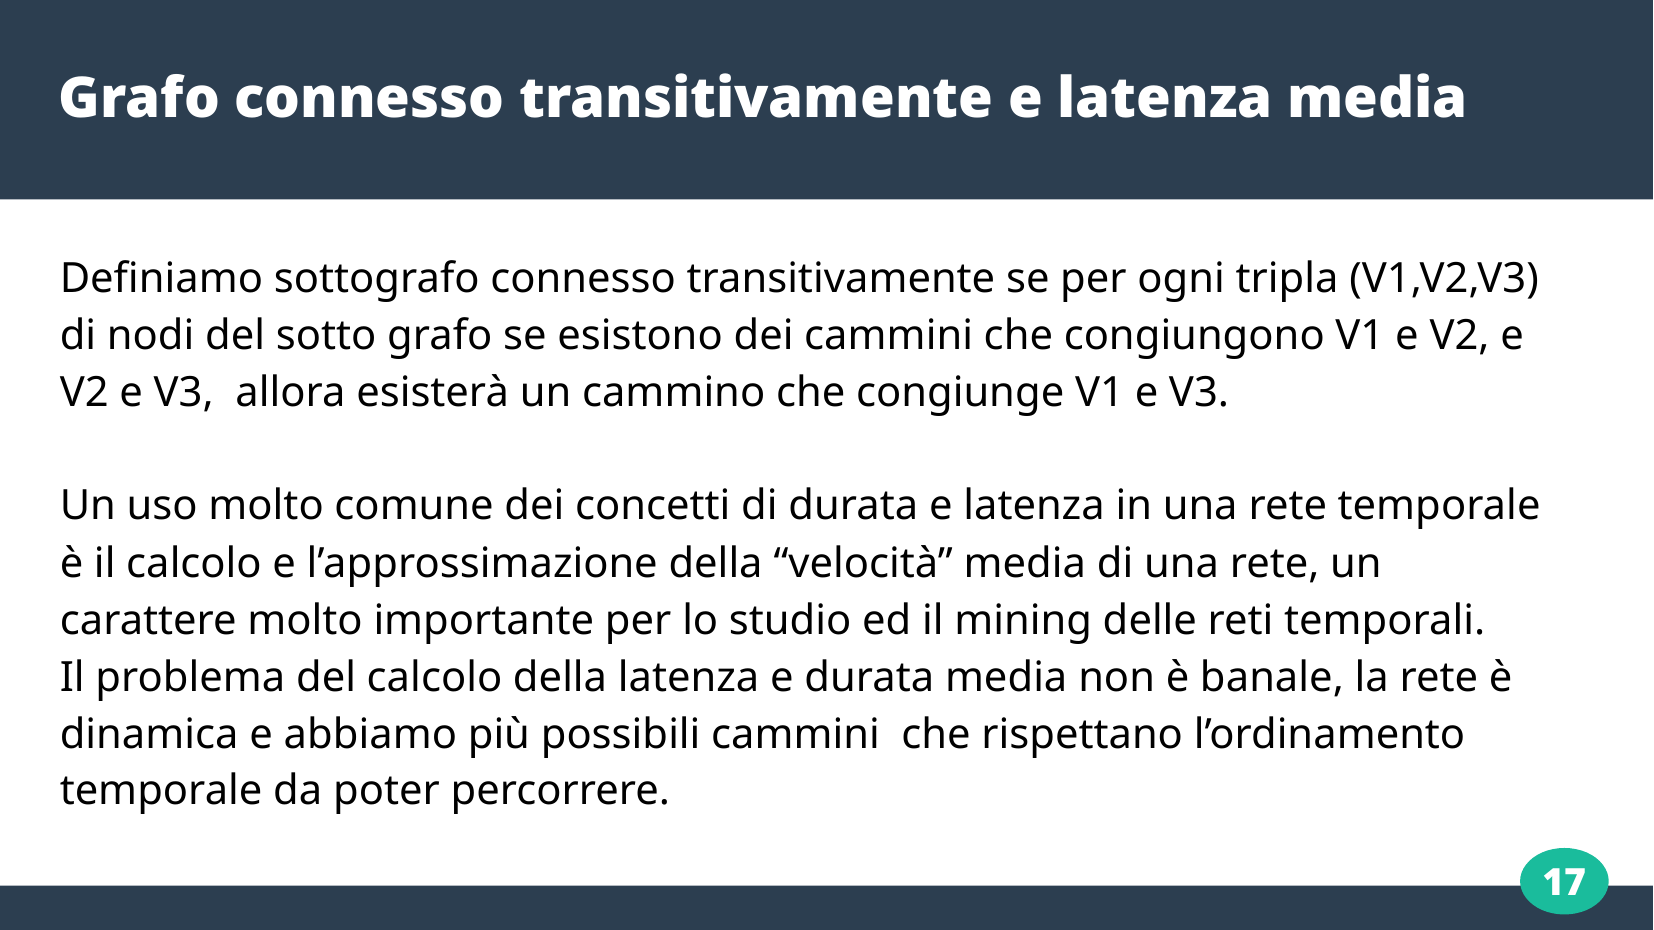

# Grafo connesso transitivamente e latenza media
Definiamo sottografo connesso transitivamente se per ogni tripla (V1,V2,V3) di nodi del sotto grafo se esistono dei cammini che congiungono V1 e V2, e V2 e V3, allora esisterà un cammino che congiunge V1 e V3.
Un uso molto comune dei concetti di durata e latenza in una rete temporale è il calcolo e l’approssimazione della “velocità” media di una rete, un carattere molto importante per lo studio ed il mining delle reti temporali.
Il problema del calcolo della latenza e durata media non è banale, la rete è dinamica e abbiamo più possibili cammini che rispettano l’ordinamento temporale da poter percorrere.
17